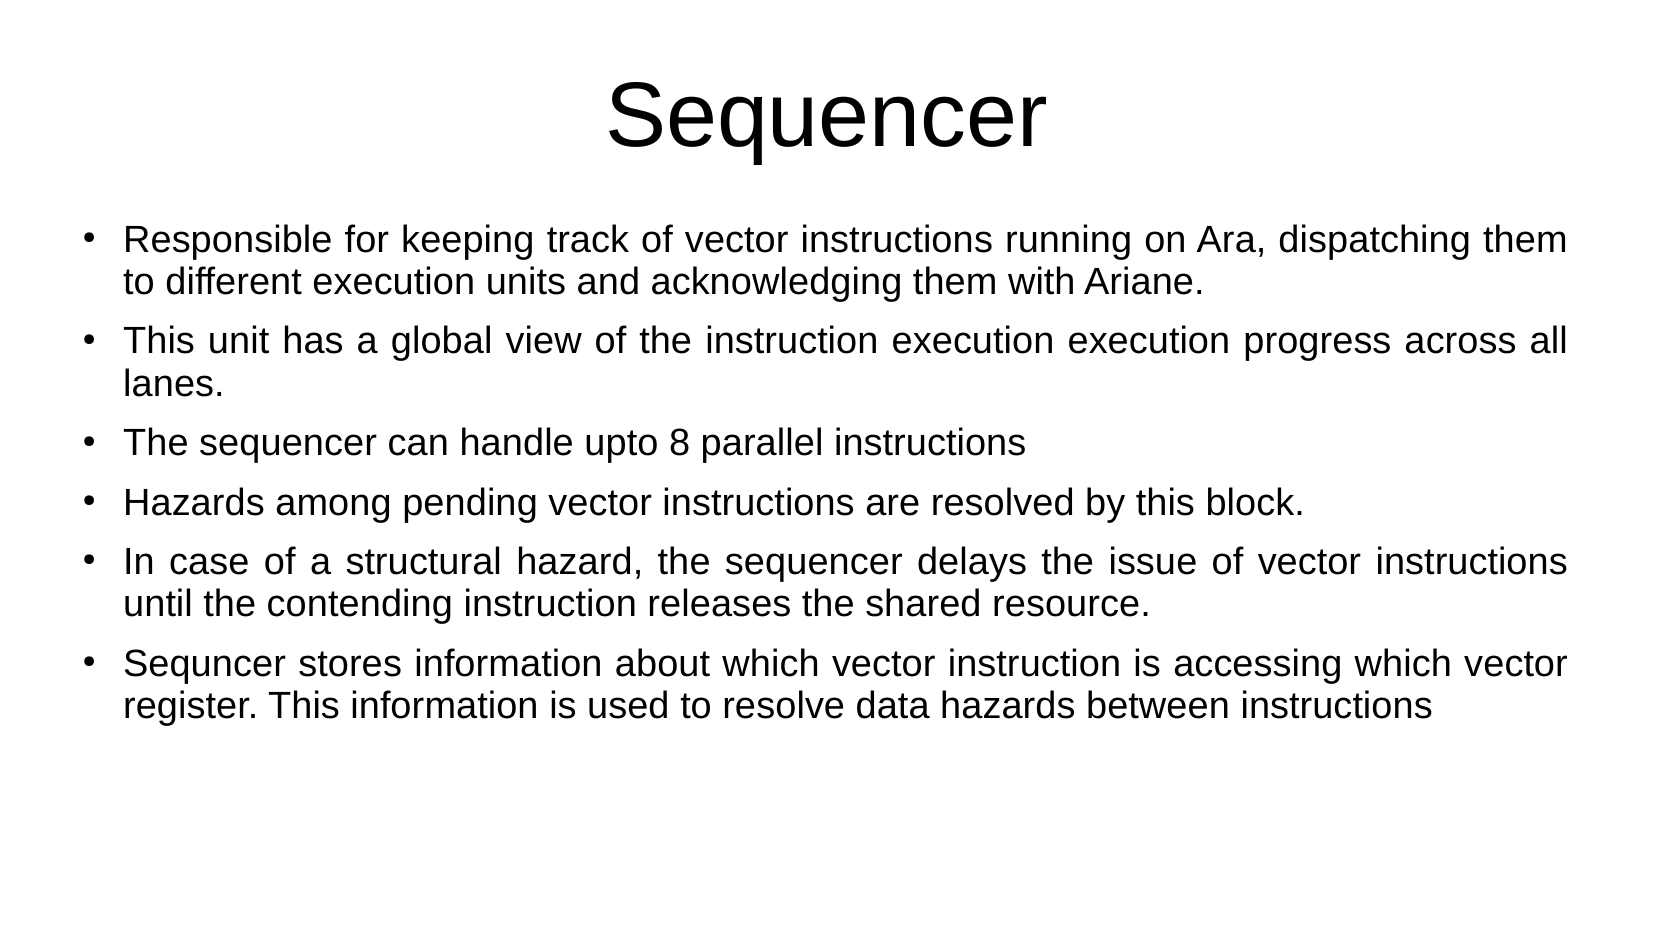

# Sequencer
Responsible for keeping track of vector instructions running on Ara, dispatching them to different execution units and acknowledging them with Ariane.
This unit has a global view of the instruction execution execution progress across all lanes.
The sequencer can handle upto 8 parallel instructions
Hazards among pending vector instructions are resolved by this block.
In case of a structural hazard, the sequencer delays the issue of vector instructions until the contending instruction releases the shared resource.
Sequncer stores information about which vector instruction is accessing which vector register. This information is used to resolve data hazards between instructions